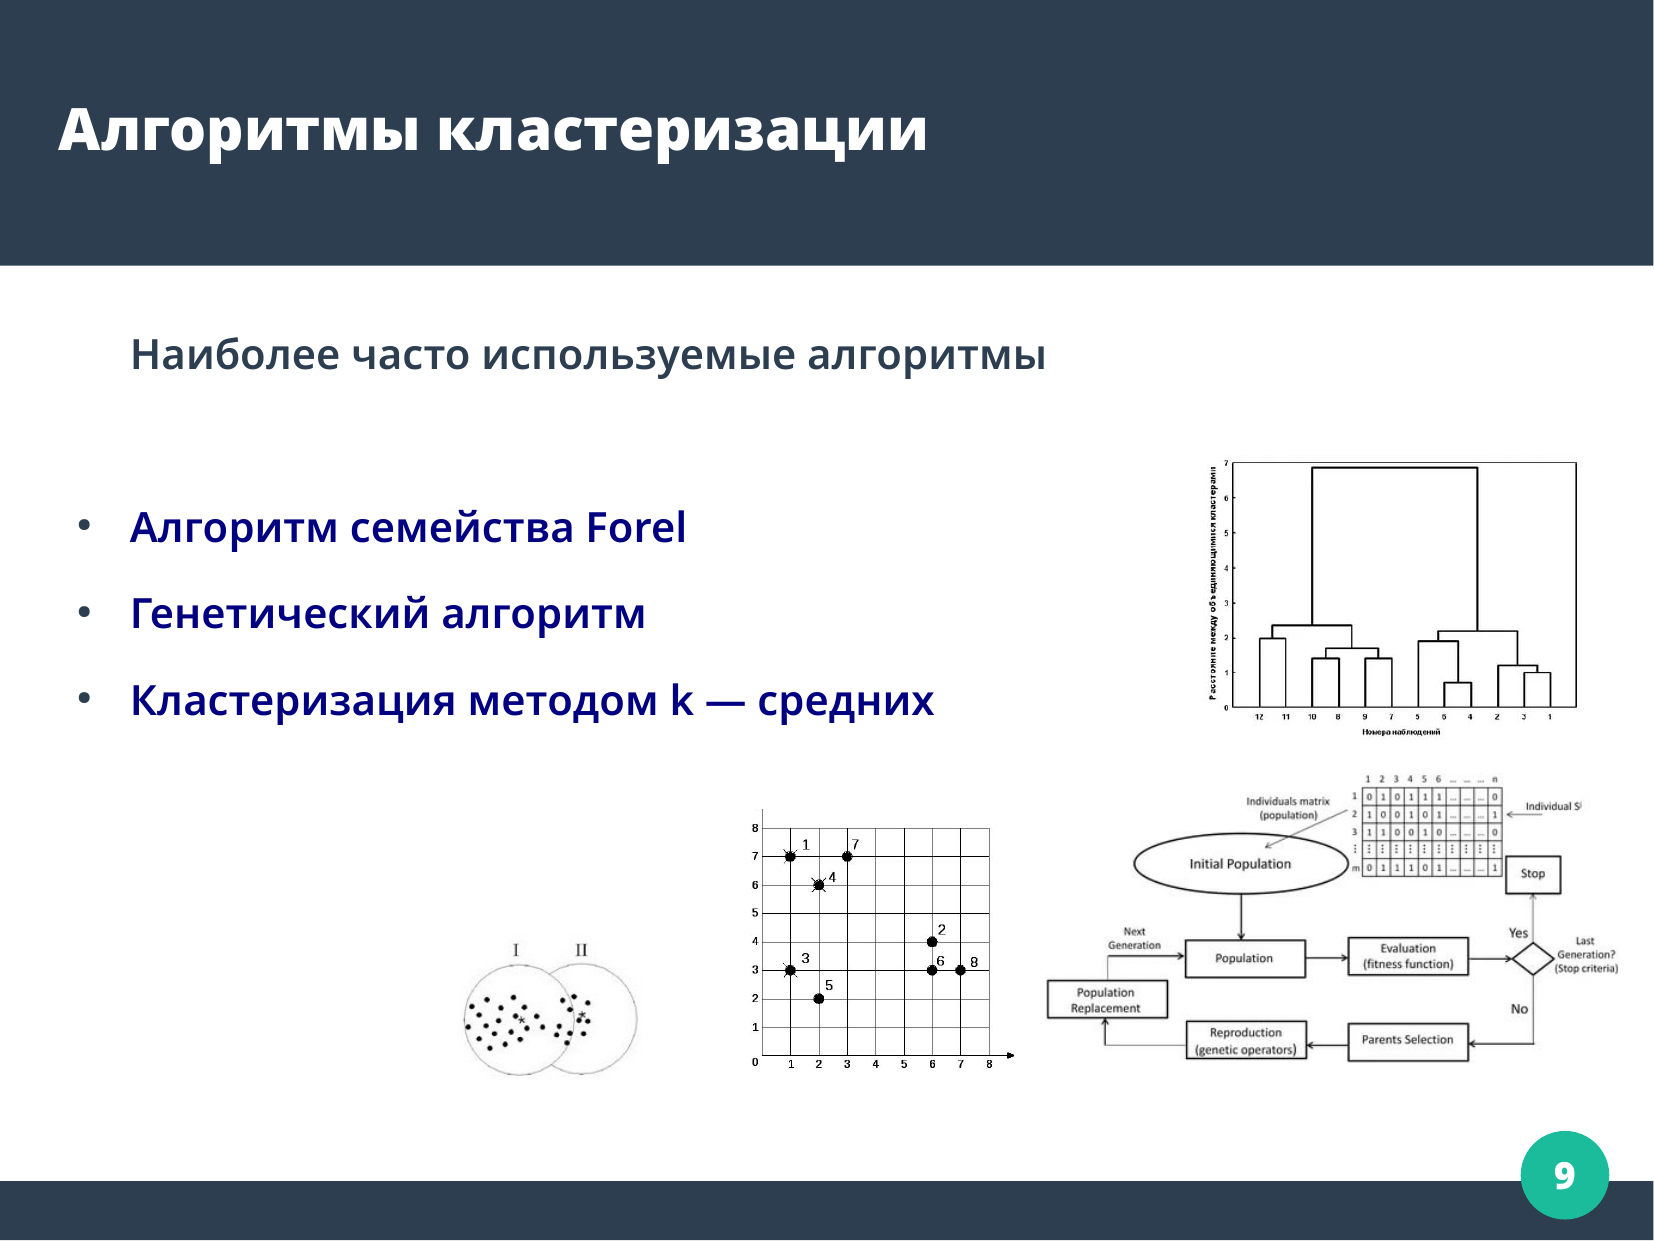

# Алгоритмы кластеризации
Наиболее часто используемые алгоритмы
Алгоритм семейства Forel
Генетический алгоритм
Кластеризация методом k — средних
9